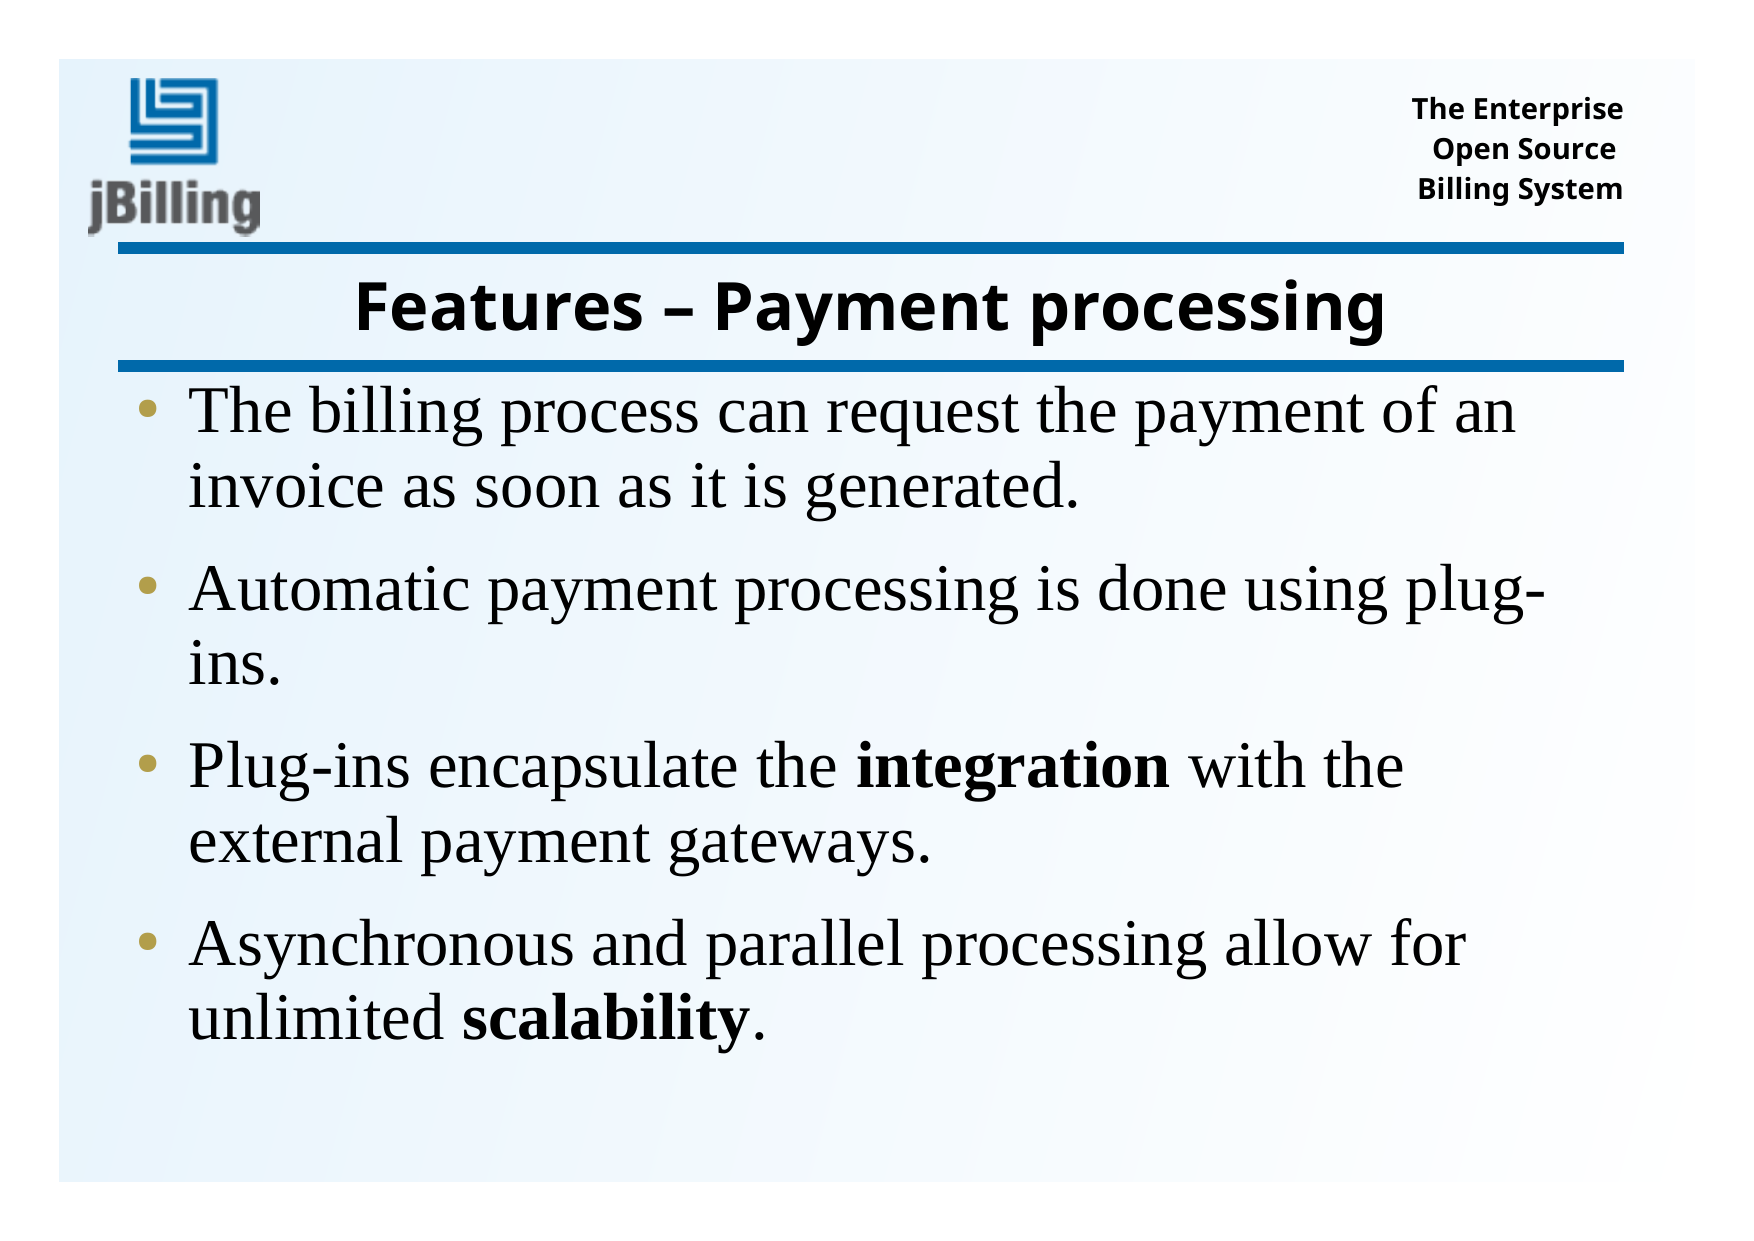

# Features – Payment processing
The billing process can request the payment of an invoice as soon as it is generated.
Automatic payment processing is done using plug-ins.
Plug-ins encapsulate the integration with the external payment gateways.
Asynchronous and parallel processing allow for unlimited scalability.